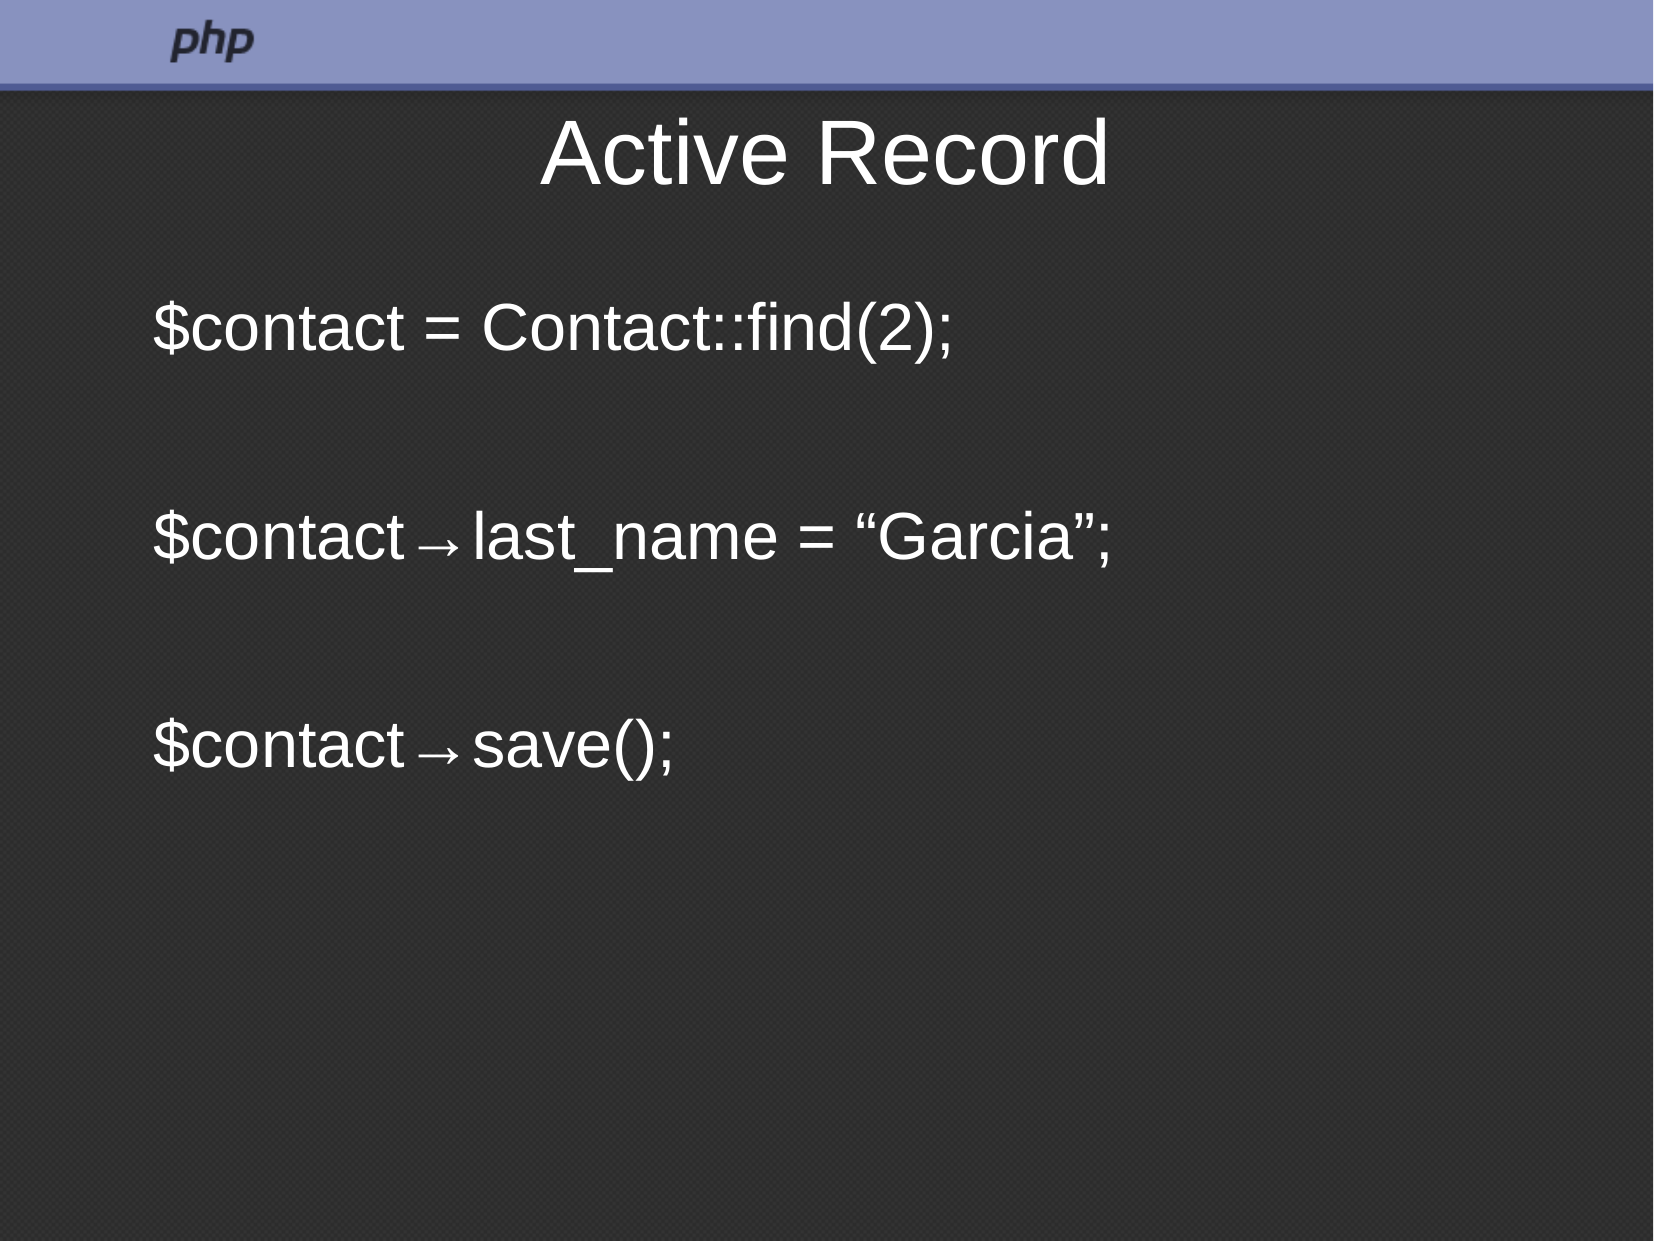

# Active Record
$contact = Contact::find(2);
$contact→last_name = “Garcia”;
$contact→save();